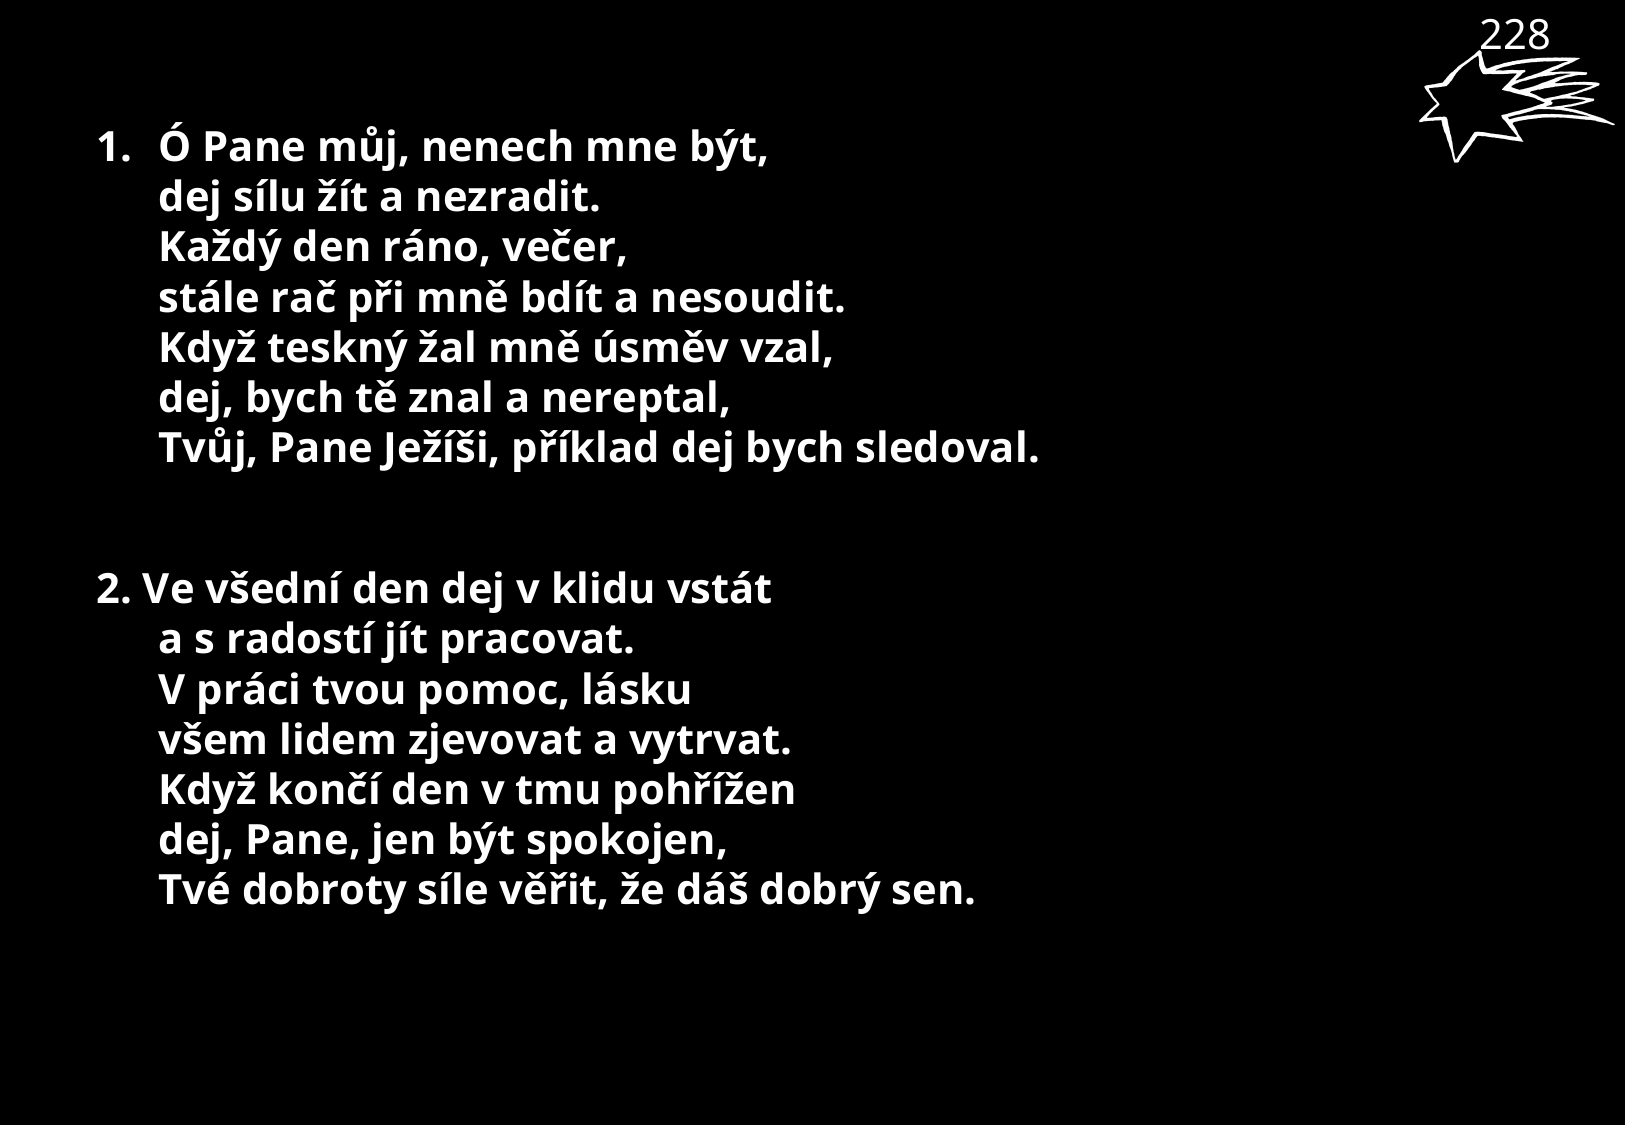

228
# 1. 	Ó Pane můj, nenech mne být, dej sílu žít a nezradit. Každý den ráno, večer, stále rač při mně bdít a nesoudit. Když teskný žal mně úsměv vzal, dej, bych tě znal a nereptal, Tvůj, Pane Ježíši, příklad dej bych sledoval.
2. Ve všední den dej v klidu vstát
a s radostí jít pracovat.
V práci tvou pomoc, lásku
všem lidem zjevovat a vytrvat.
Když končí den v tmu pohřížen
dej, Pane, jen být spokojen,
Tvé dobroty síle věřit, že dáš dobrý sen.